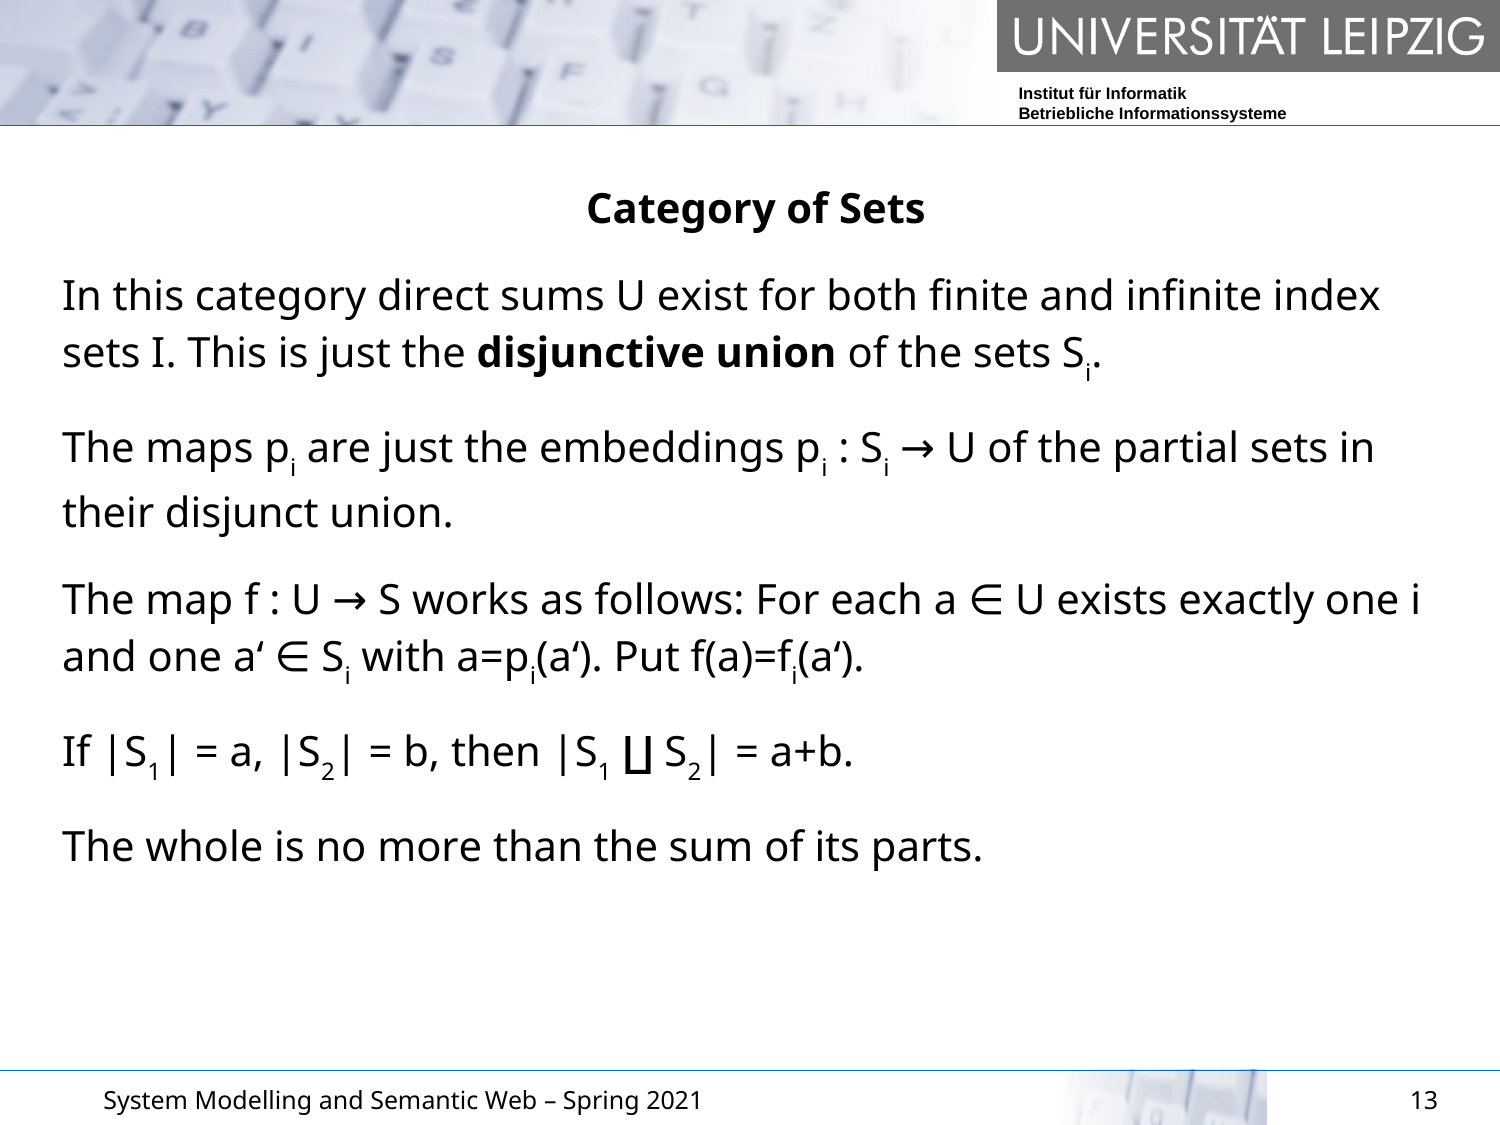

# Category of Sets
In this category direct sums U exist for both finite and infinite index sets I. This is just the disjunctive union of the sets Si.
The maps pi are just the embeddings pi : Si → U of the partial sets in their disjunct union.
The map f : U → S works as follows: For each a ∈ U exists exactly one i and one a‘ ∈ Si with a=pi(a‘). Put f(a)=fi(a‘).
If |S1| = a, |S2| = b, then |S1 ∐ S2| = a+b.
The whole is no more than the sum of its parts.
System Modelling and Semantic Web – Spring 2021
13